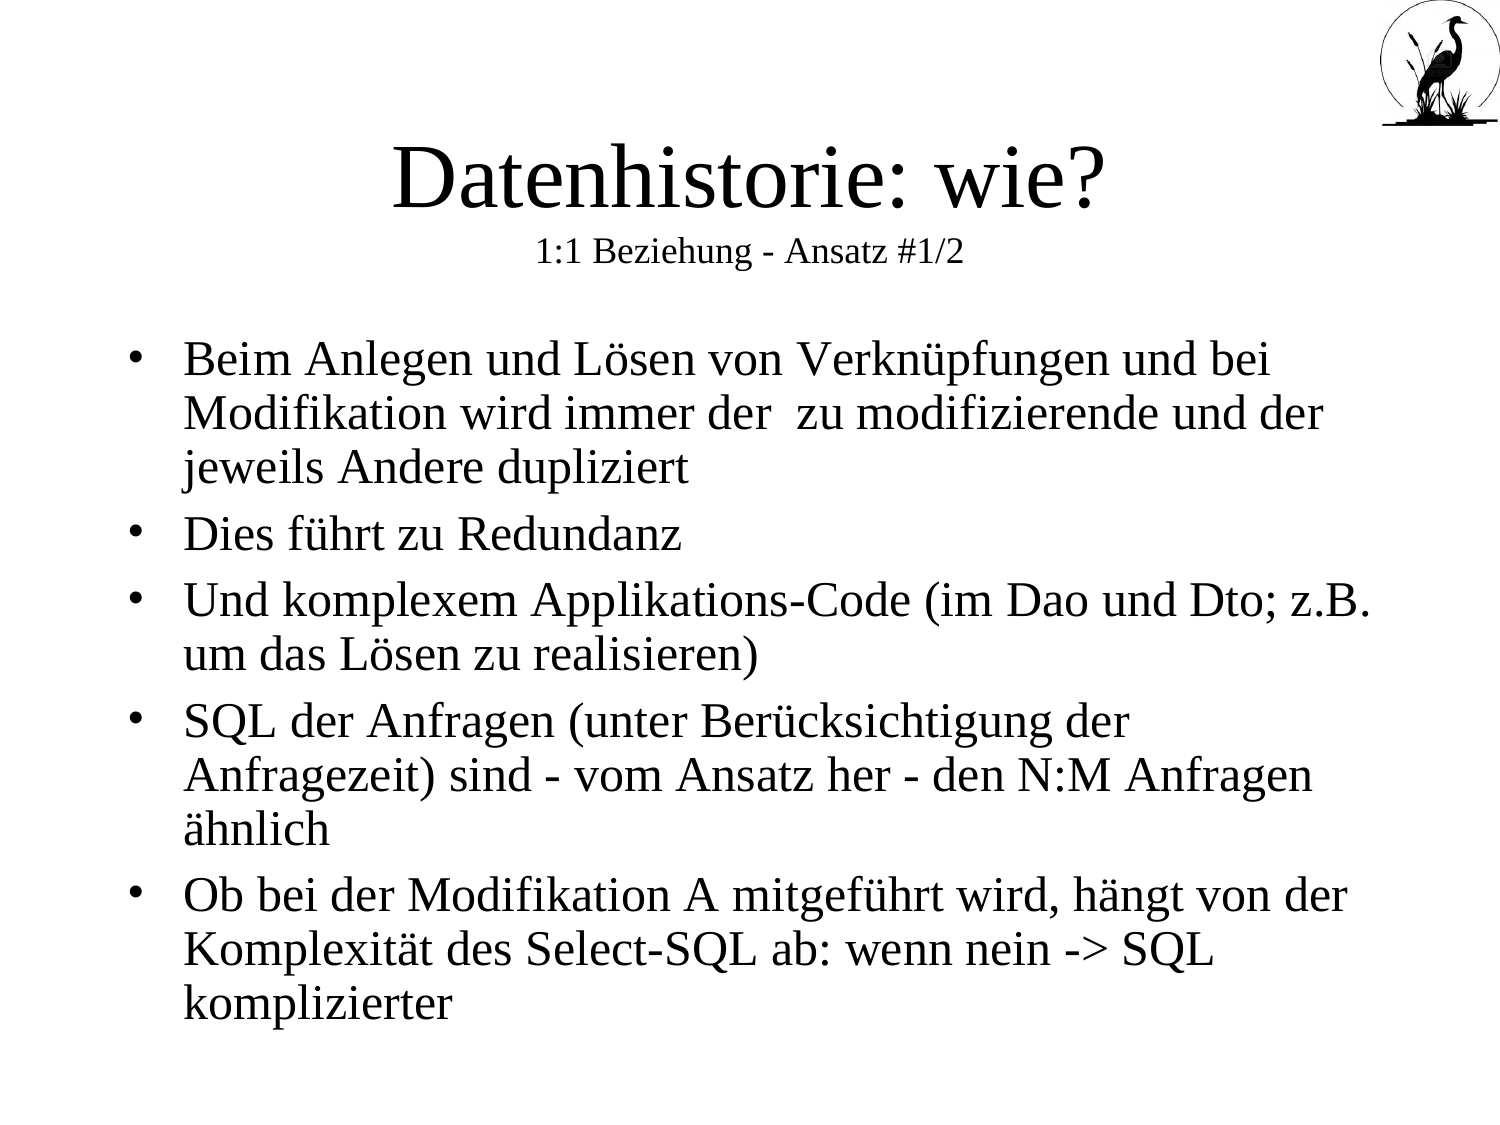

# Datenhistorie: wie? 1:1 Beziehung - Ansatz #1/2
Beim Anlegen und Lösen von Verknüpfungen und bei Modifikation wird immer der zu modifizierende und der jeweils Andere dupliziert
Dies führt zu Redundanz
Und komplexem Applikations-Code (im Dao und Dto; z.B. um das Lösen zu realisieren)
SQL der Anfragen (unter Berücksichtigung der Anfragezeit) sind - vom Ansatz her - den N:M Anfragen ähnlich
Ob bei der Modifikation A mitgeführt wird, hängt von der Komplexität des Select-SQL ab: wenn nein -> SQL komplizierter